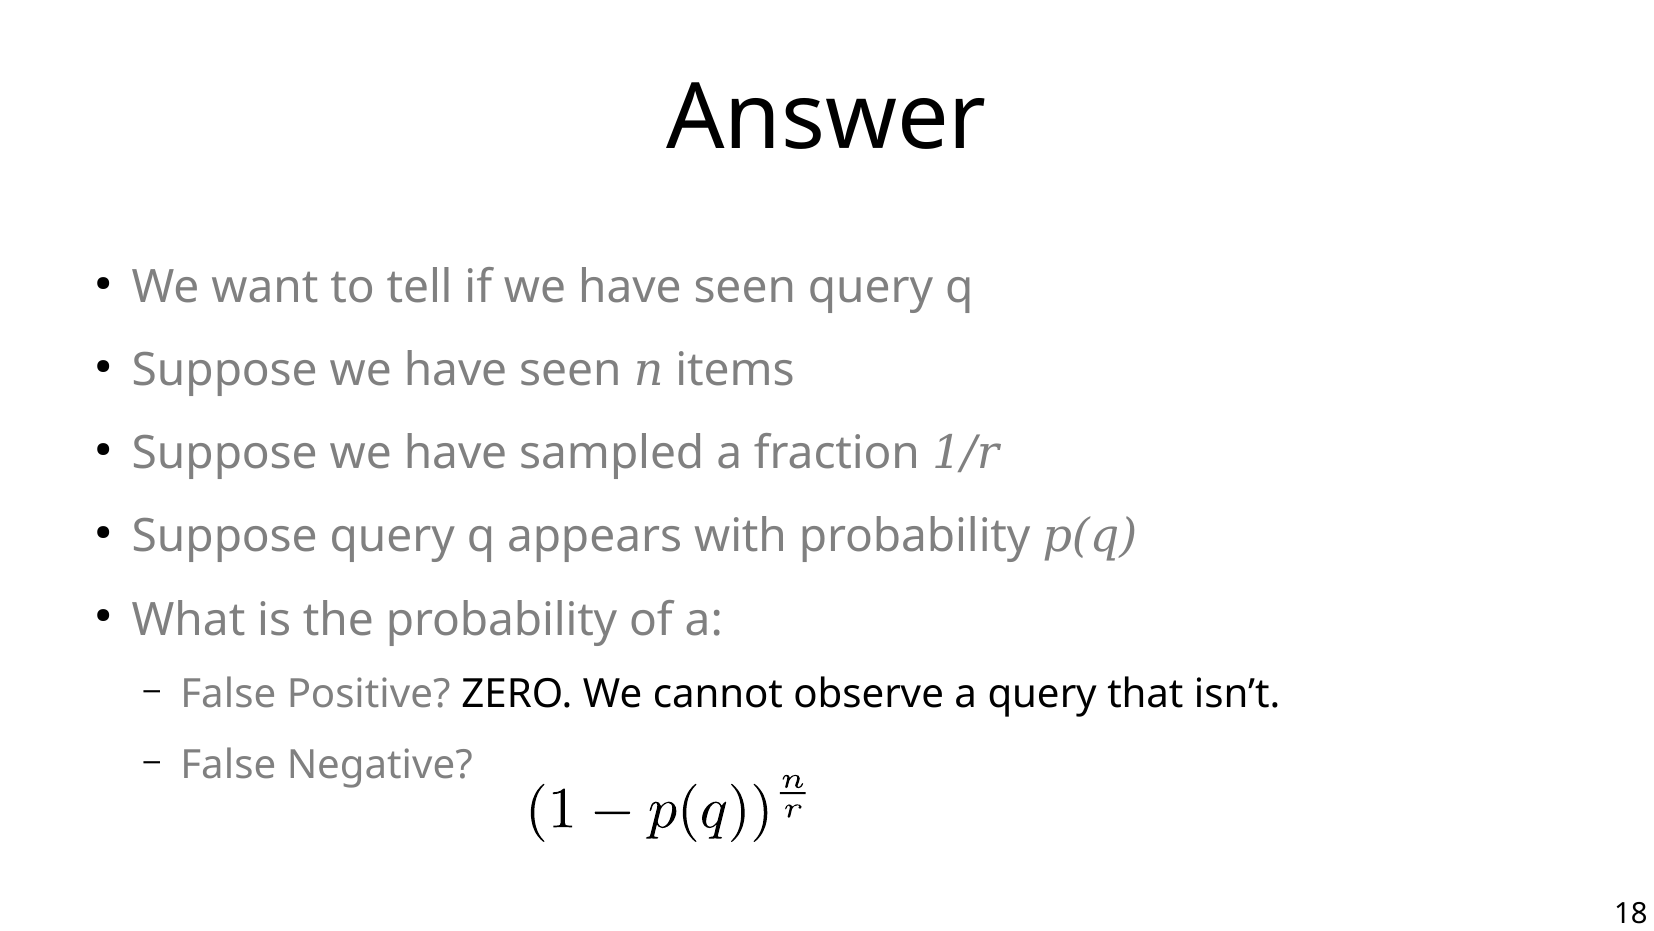

# Answer
We want to tell if we have seen query q
Suppose we have seen n items
Suppose we have sampled a fraction 1/r
Suppose query q appears with probability p(q)
What is the probability of a:
False Positive? ZERO. We cannot observe a query that isn’t.
False Negative?
18